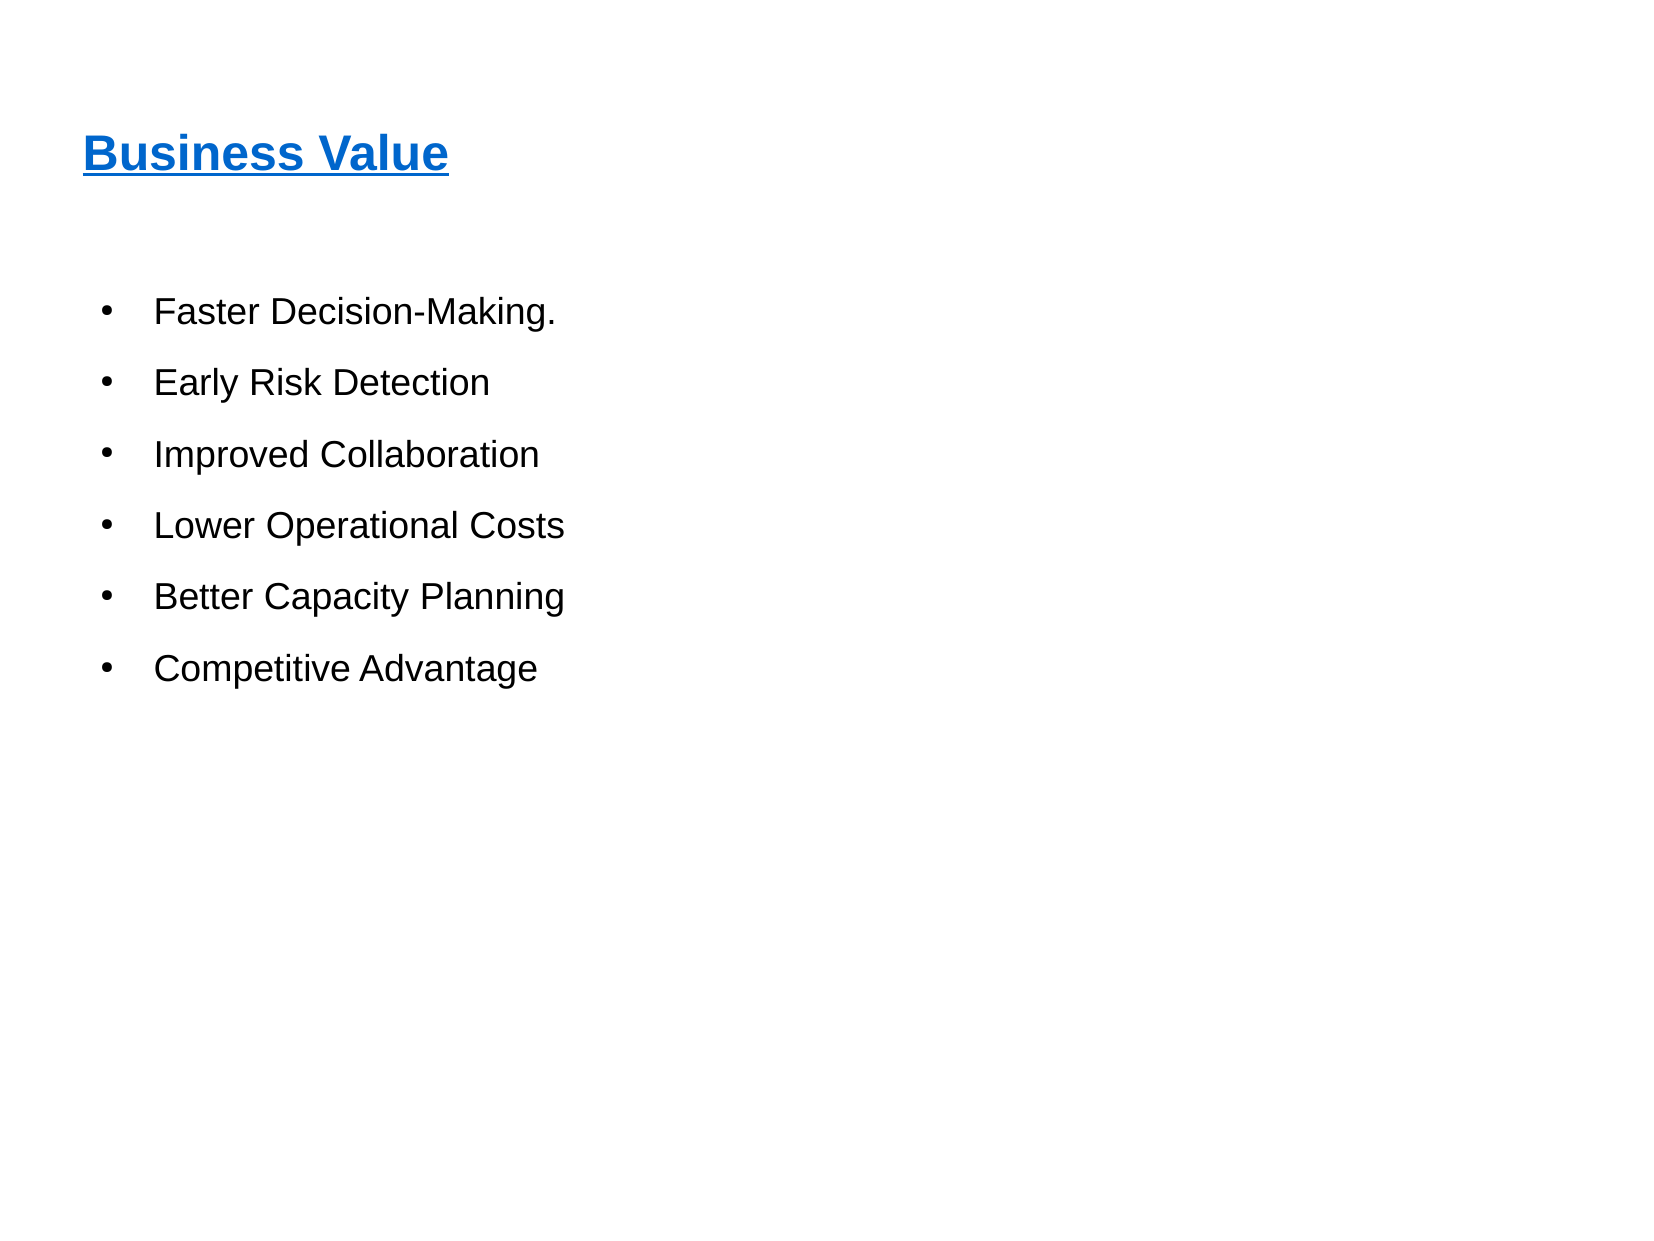

# Business Value
Faster Decision-Making.
Early Risk Detection
Improved Collaboration
Lower Operational Costs
Better Capacity Planning
Competitive Advantage